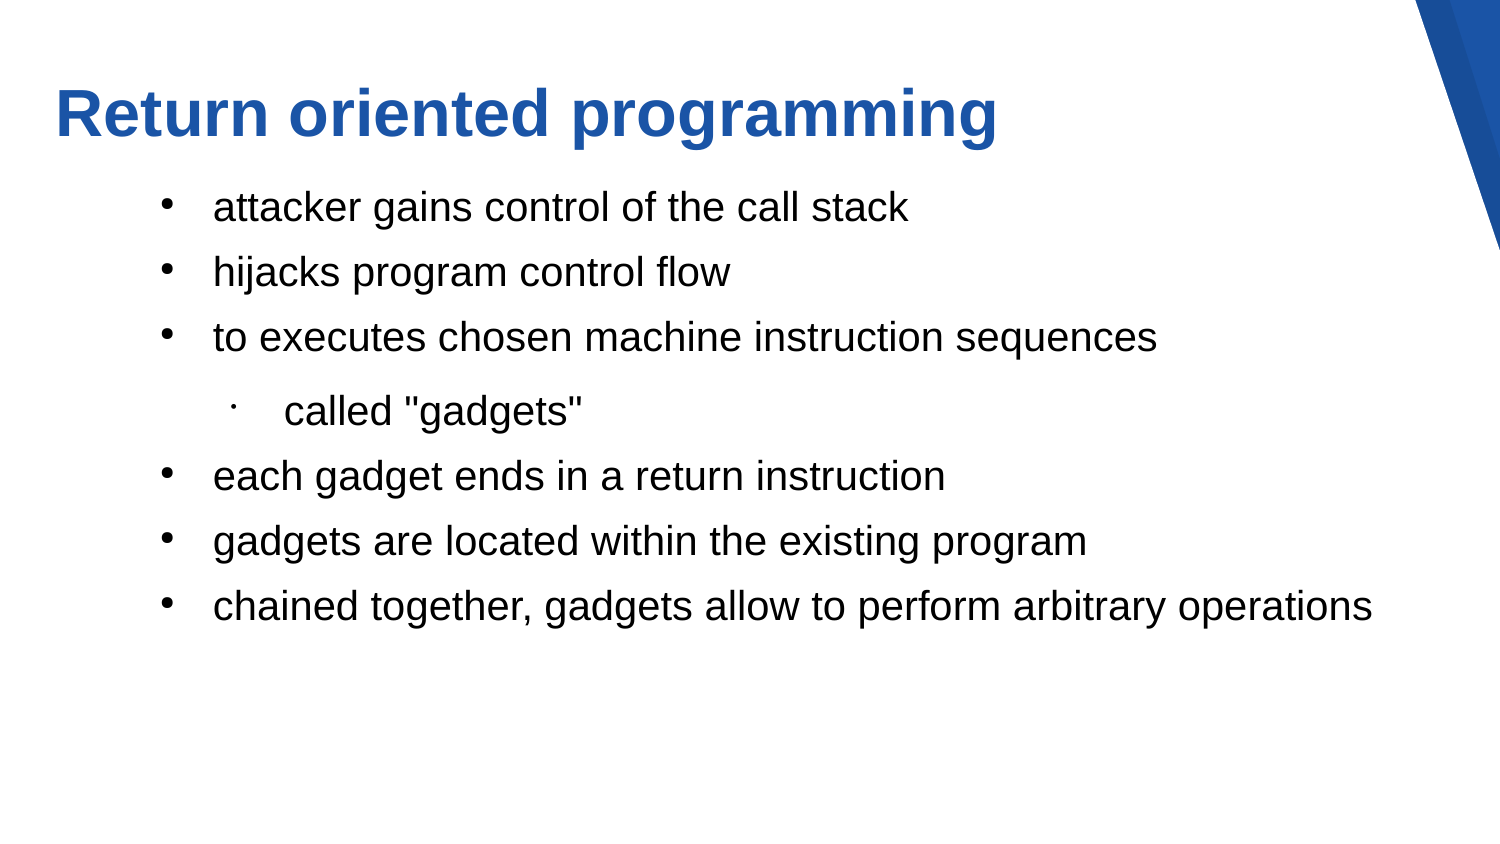

Return oriented programming
# attacker gains control of the call stack
hijacks program control flow
to executes chosen machine instruction sequences
called "gadgets"
each gadget ends in a return instruction
gadgets are located within the existing program
chained together, gadgets allow to perform arbitrary operations